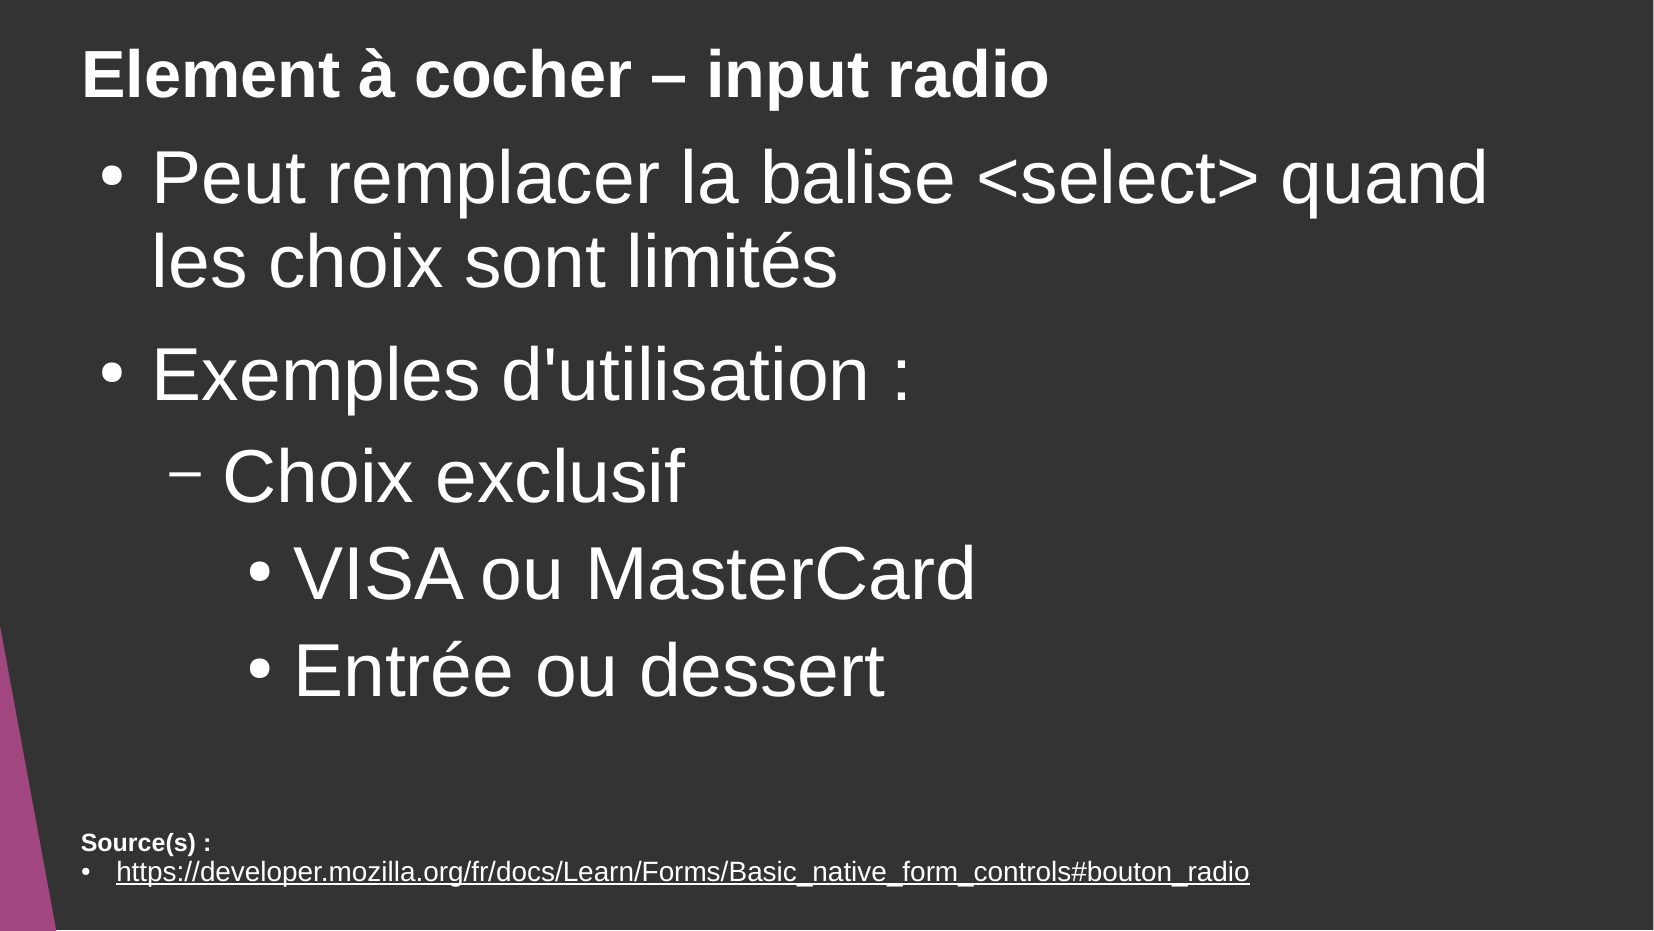

Element à cocher – input radio
# Peut remplacer la balise <select> quand les choix sont limités
Exemples d'utilisation :
Choix exclusif
VISA ou MasterCard
Entrée ou dessert
Source(s) :
https://developer.mozilla.org/fr/docs/Learn/Forms/Basic_native_form_controls#bouton_radio